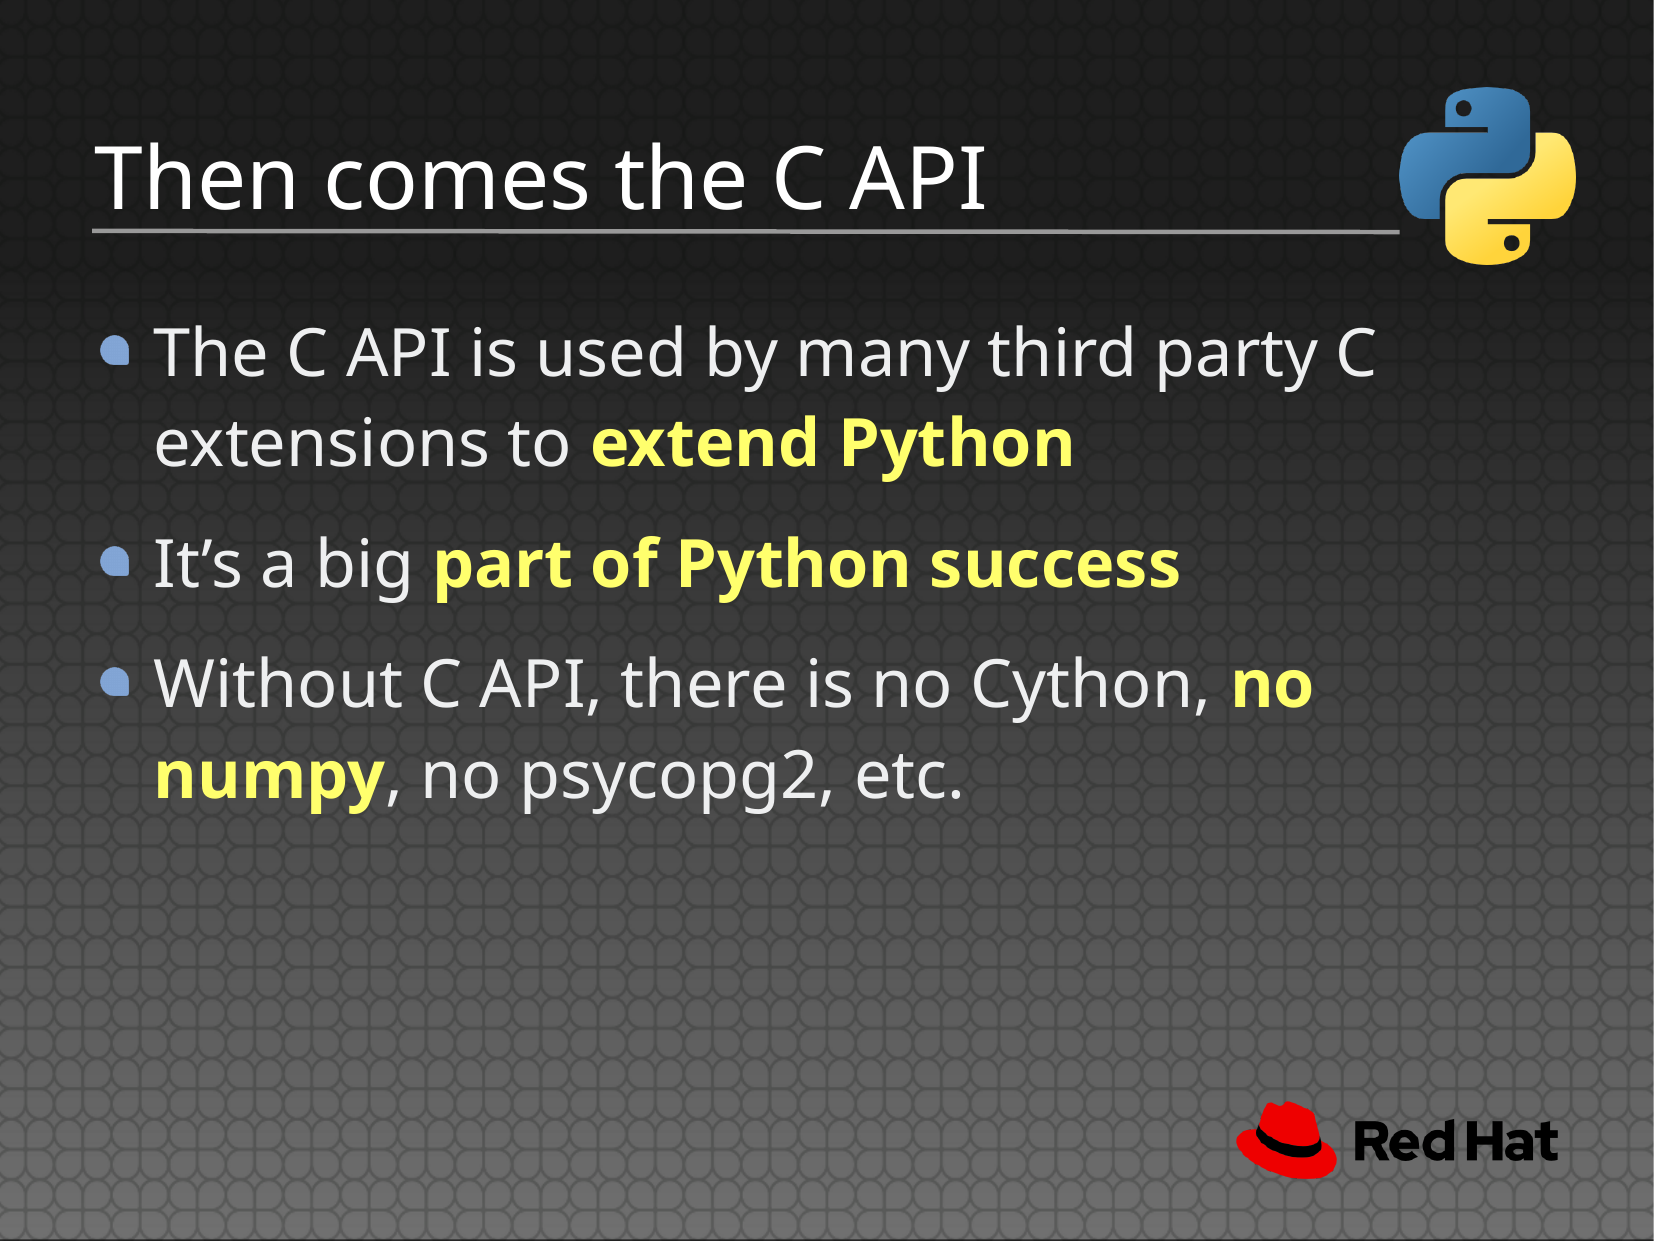

Then comes the C API
# The C API is used by many third party C extensions to extend Python
It’s a big part of Python success
Without C API, there is no Cython, no numpy, no psycopg2, etc.